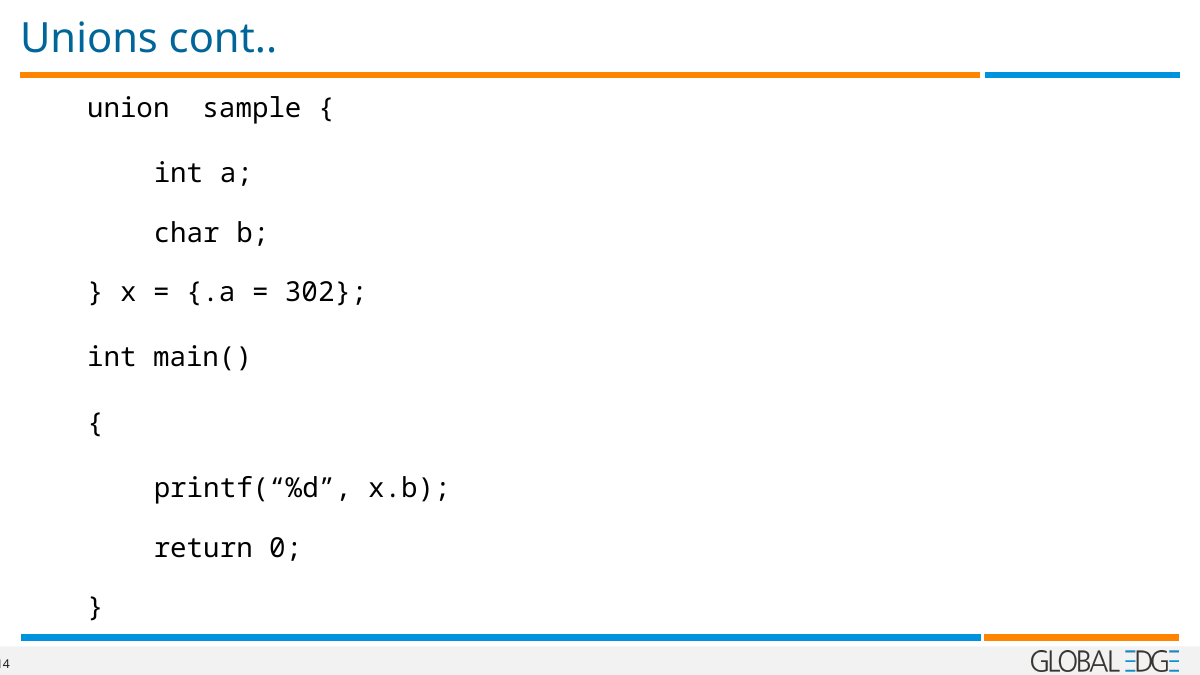

# Unions cont..
union sample {
int a;
char b;
} x = {.a = 302};
int main()
{
printf(“%d”, x.b);
return 0;
}